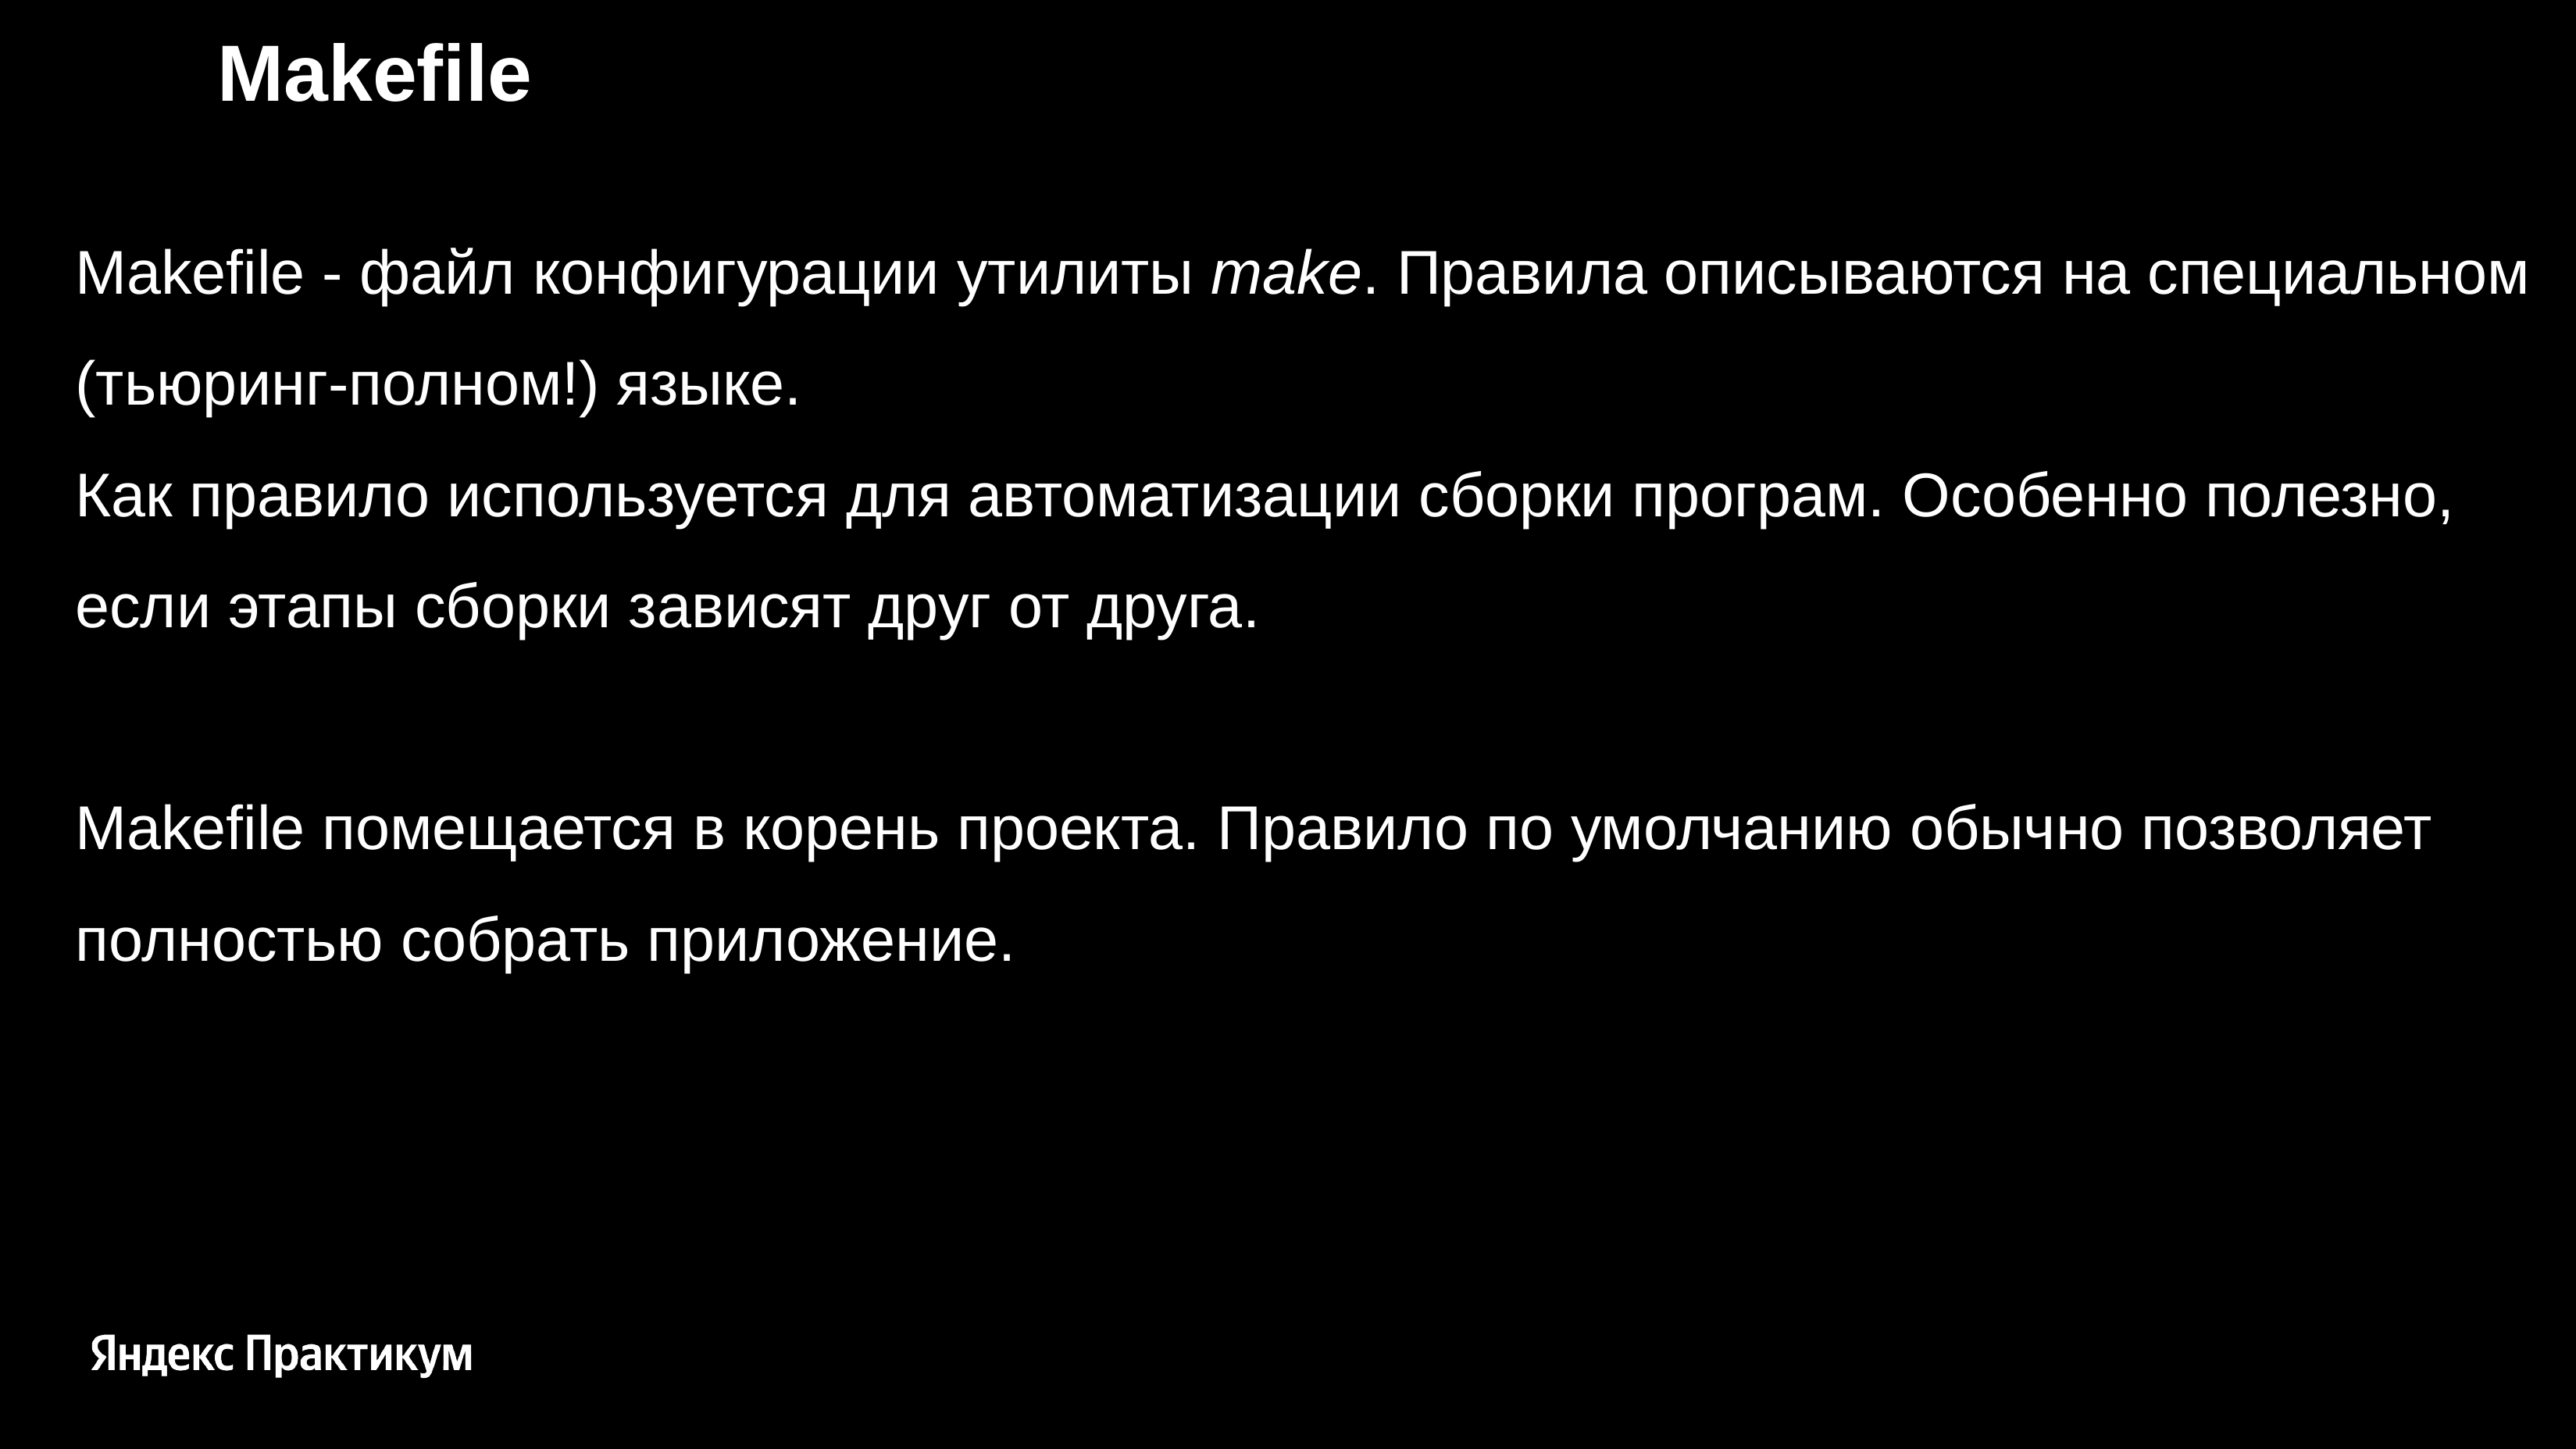

# Makefile
Makefile - файл конфигурации утилиты make. Правила описываются на специальном (тьюринг-полном!) языке.
Как правило используется для автоматизации сборки програм. Особенно полезно, если этапы сборки зависят друг от друга.
Makefile помещается в корень проекта. Правило по умолчанию обычно позволяет полностью собрать приложение.